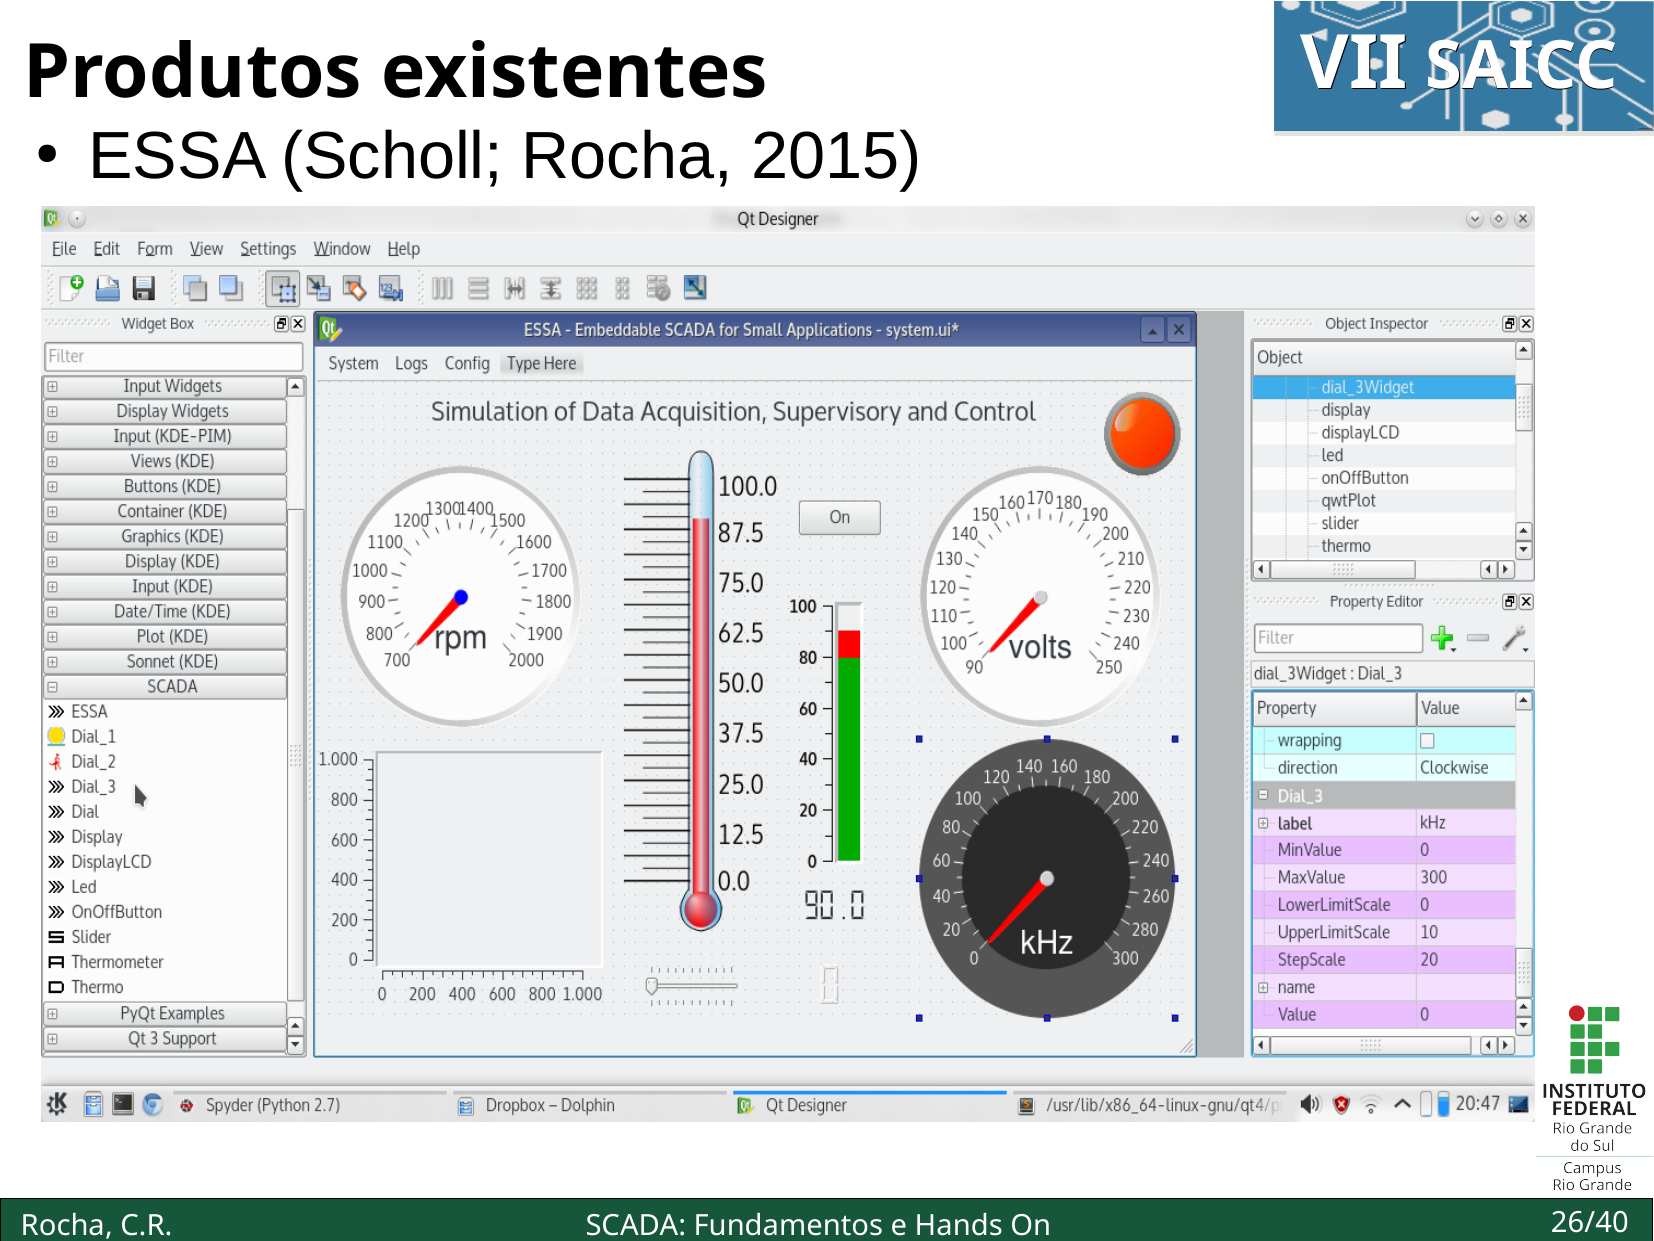

# Produtos existentes
ESSA (Scholl; Rocha, 2015)